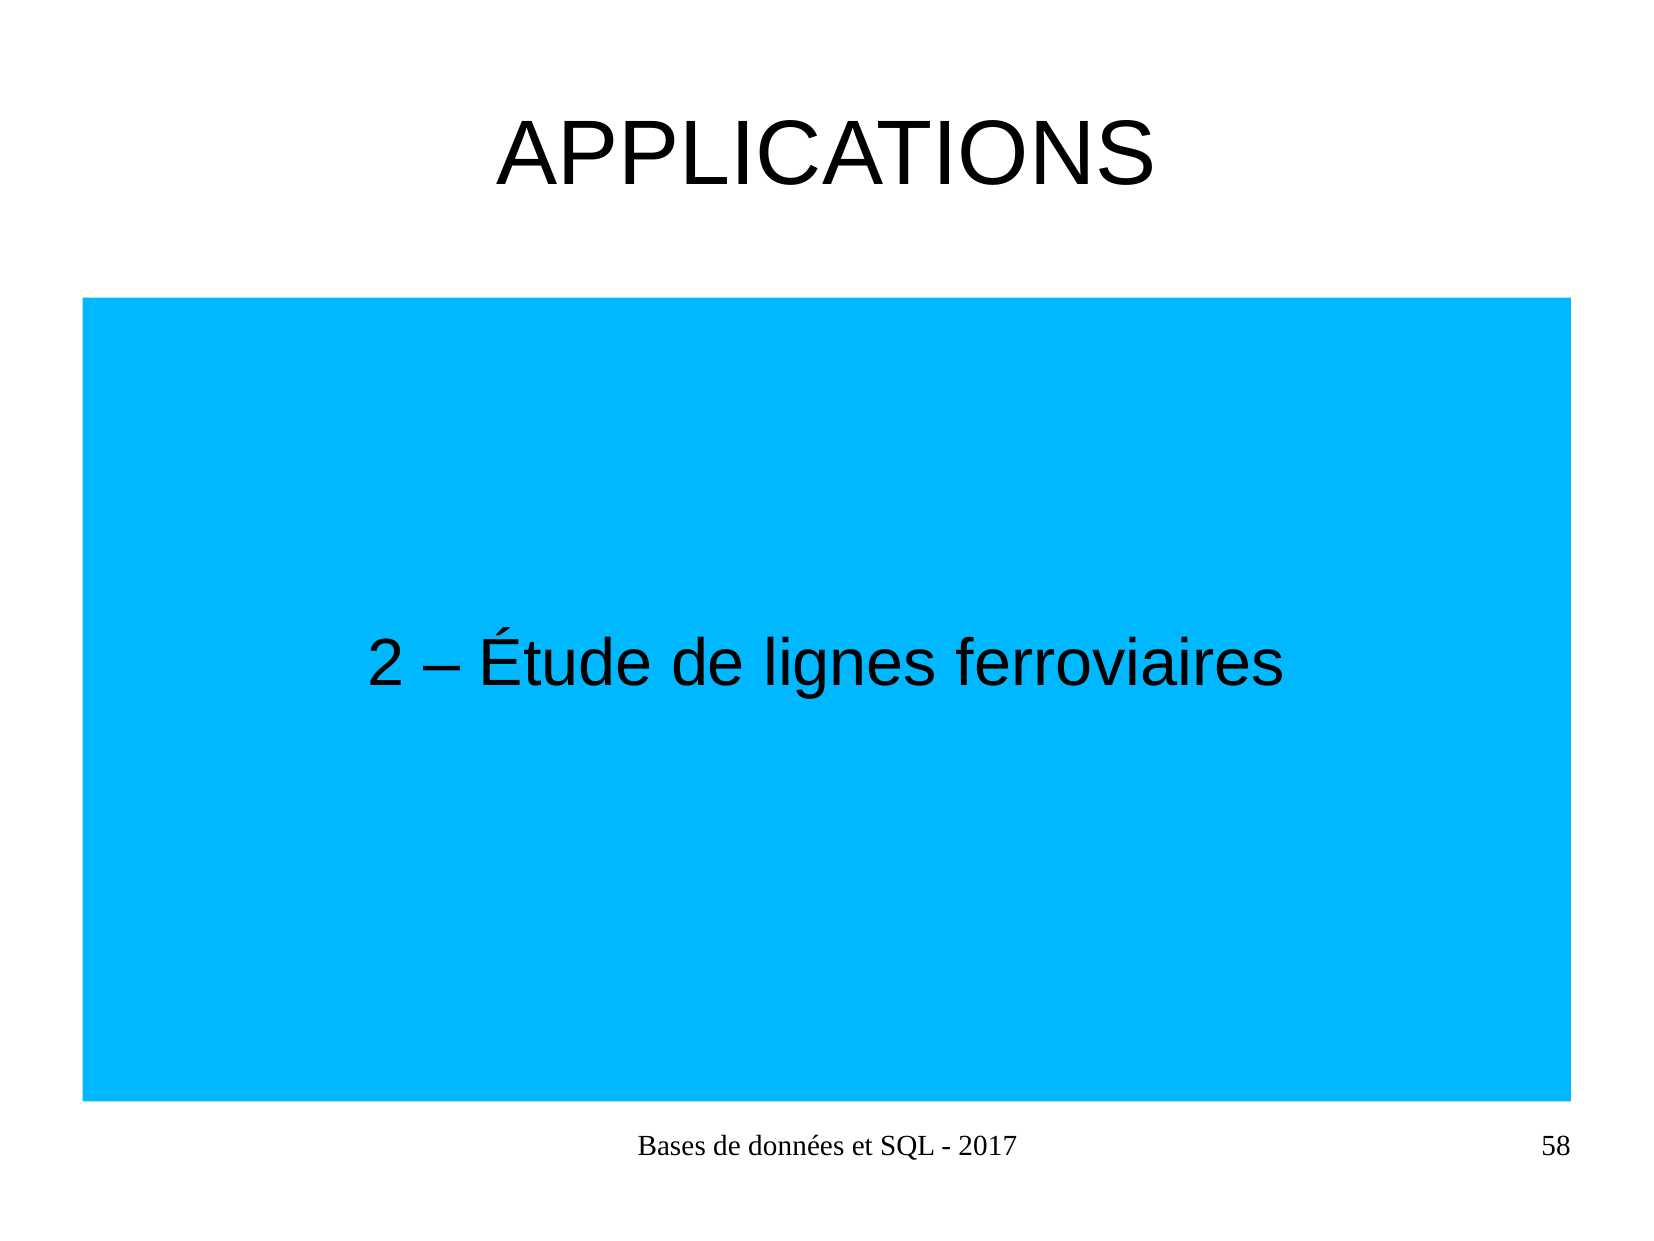

# APPLICATIONS
2 – Étude de lignes ferroviaires
Bases de données et SQL - 2017
58